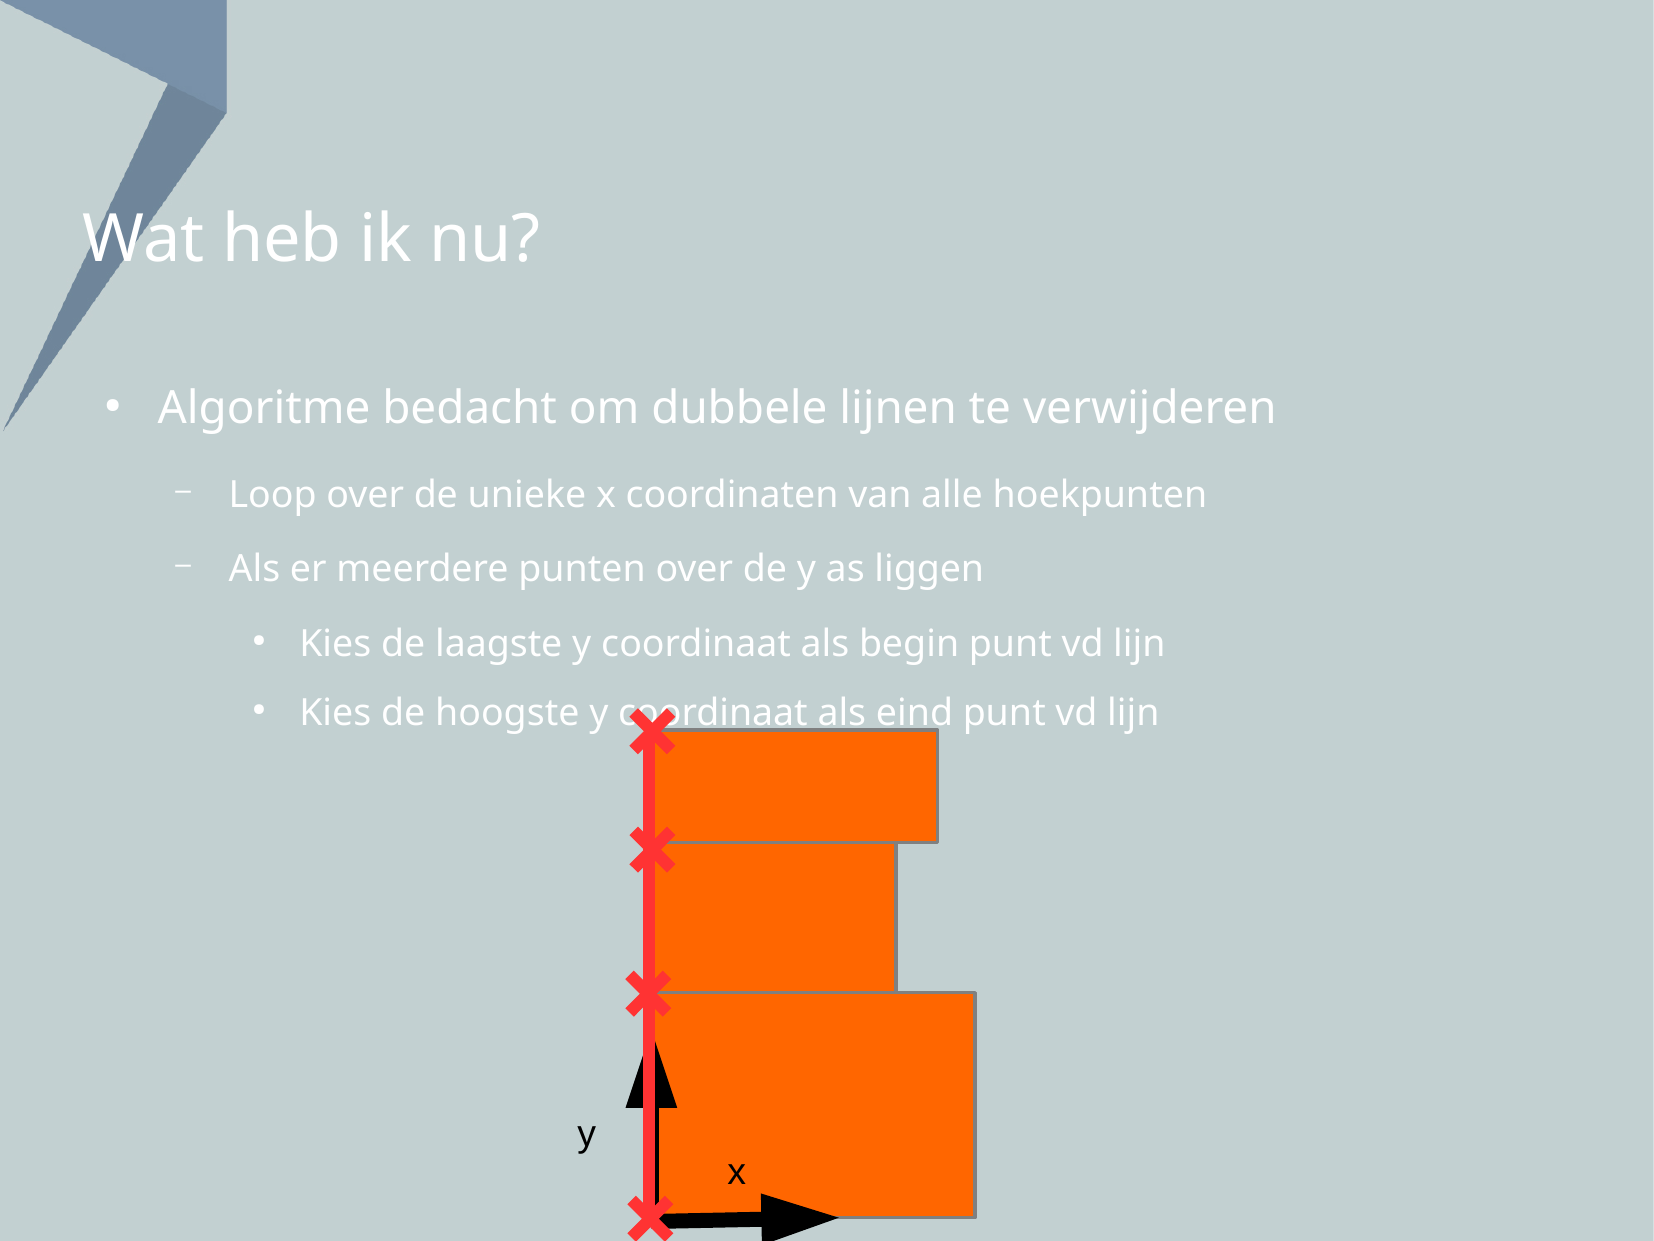

# Wat heb ik nu?
Algoritme bedacht om dubbele lijnen te verwijderen
Loop over de unieke x coordinaten van alle hoekpunten
Als er meerdere punten over de y as liggen
Kies de laagste y coordinaat als begin punt vd lijn
Kies de hoogste y coordinaat als eind punt vd lijn
y
x